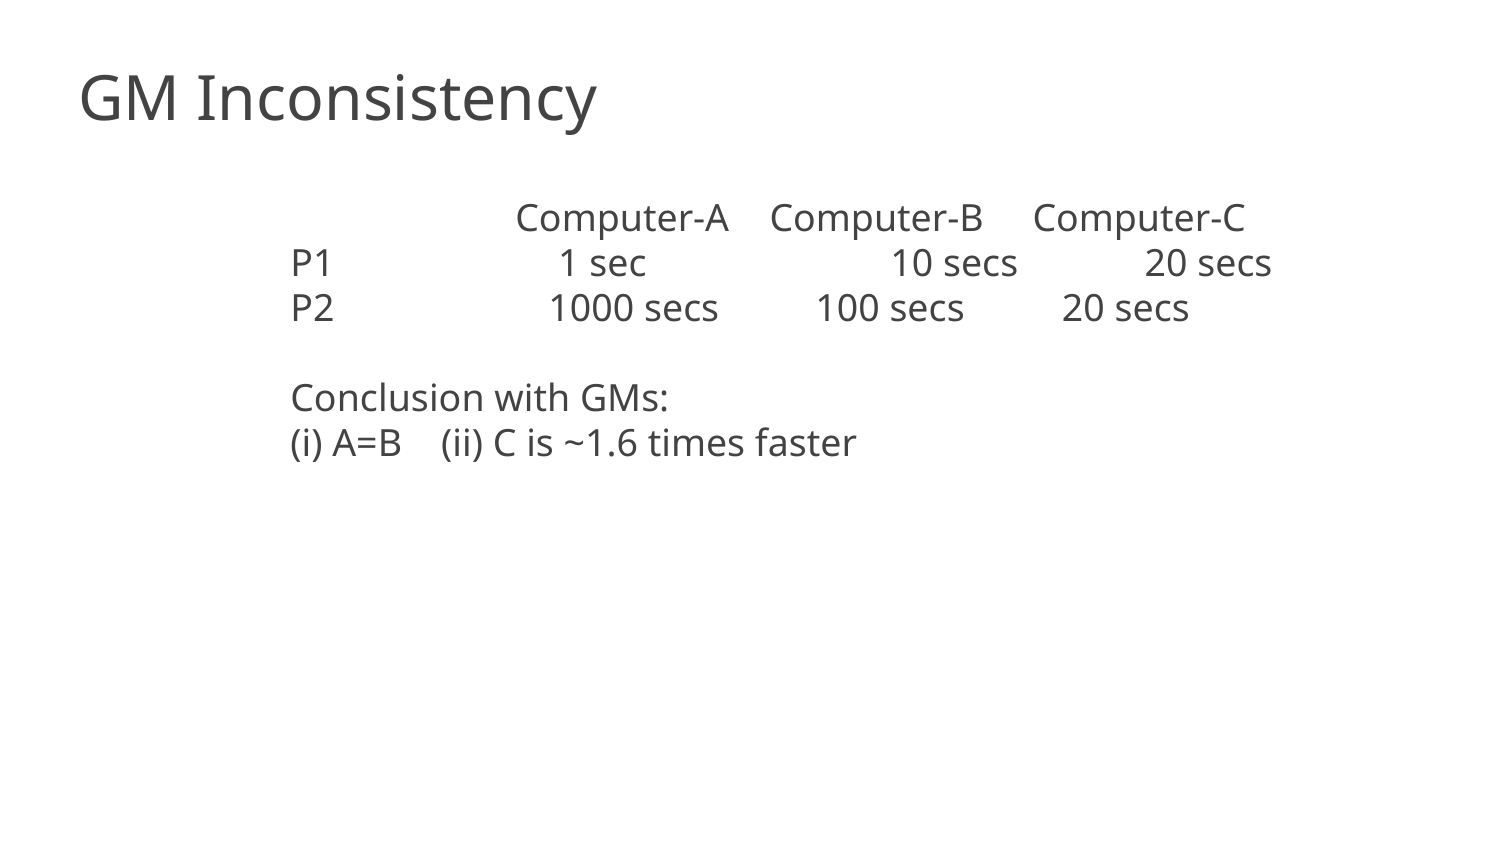

GM Inconsistency
 			Computer-A	 Computer-B Computer-C
P1 1 sec 		10 secs 20 secs
P2 1000 secs 	100 secs 20 secs
Conclusion with GMs:
(i) A=B (ii) C is ~1.6 times faster